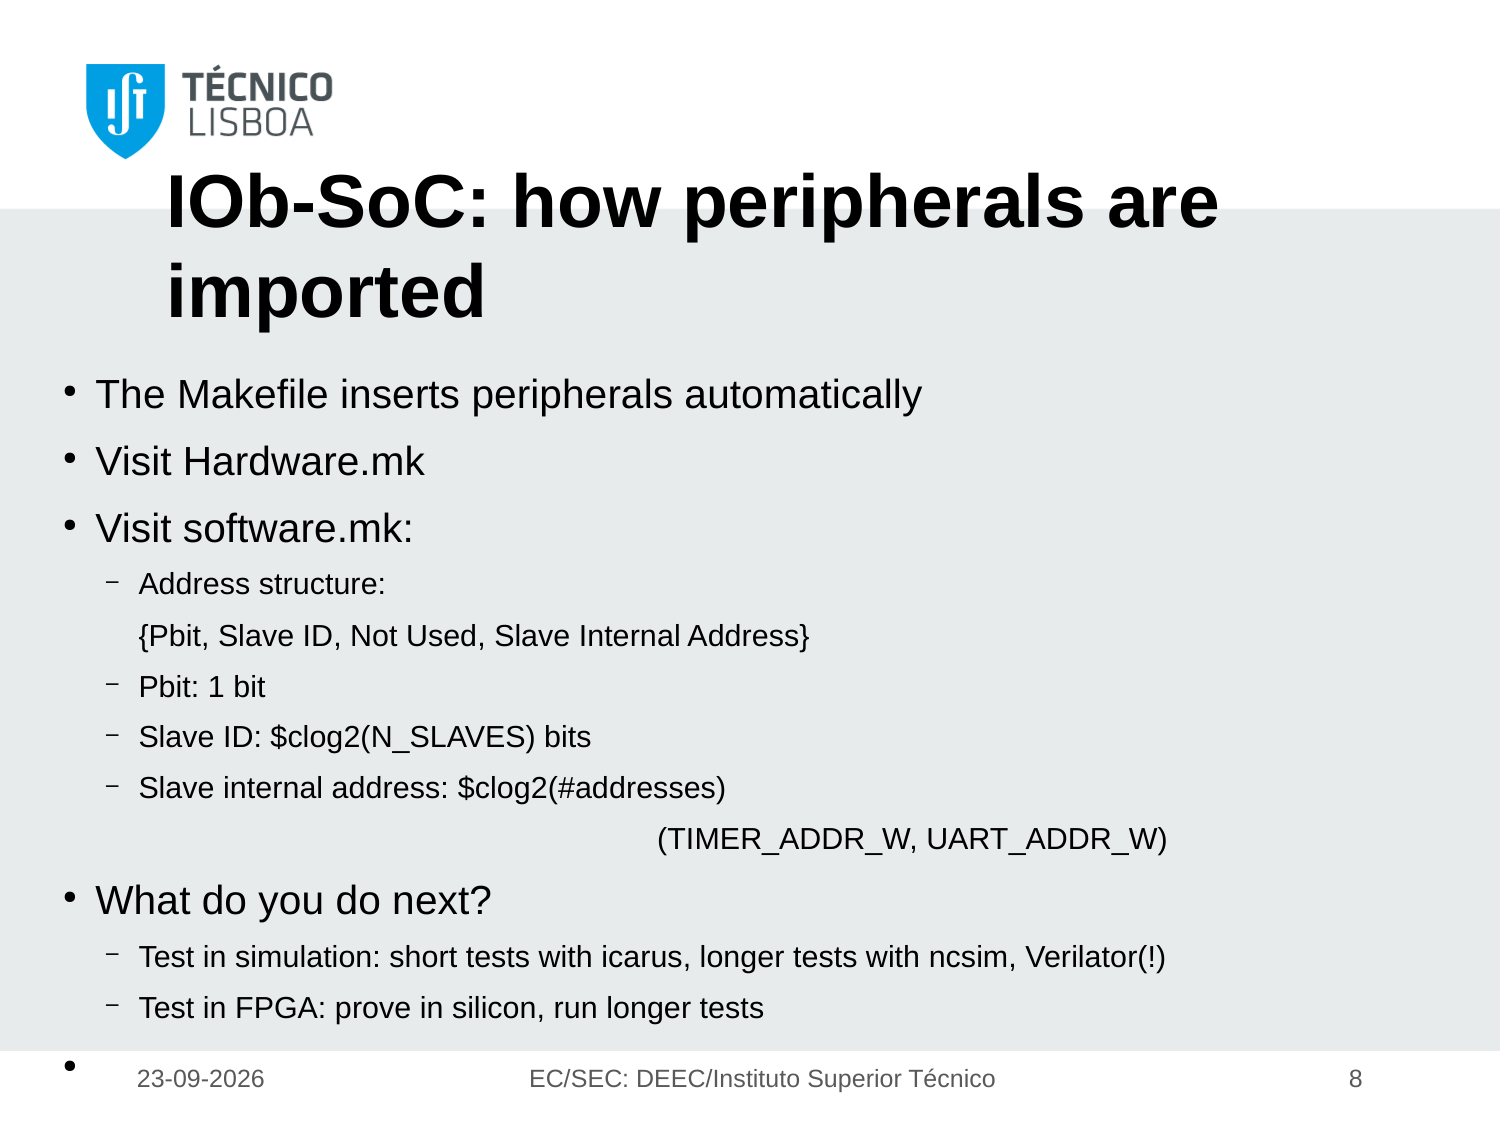

# IOb-SoC: how peripherals are imported
The Makefile inserts peripherals automatically
Visit Hardware.mk
Visit software.mk:
Address structure:
{Pbit, Slave ID, Not Used, Slave Internal Address}
Pbit: 1 bit
Slave ID: $clog2(N_SLAVES) bits
Slave internal address: $clog2(#addresses)
 (TIMER_ADDR_W, UART_ADDR_W)
What do you do next?
Test in simulation: short tests with icarus, longer tests with ncsim, Verilator(!)
Test in FPGA: prove in silicon, run longer tests
EC/SEC: DEEC/Instituto Superior Técnico